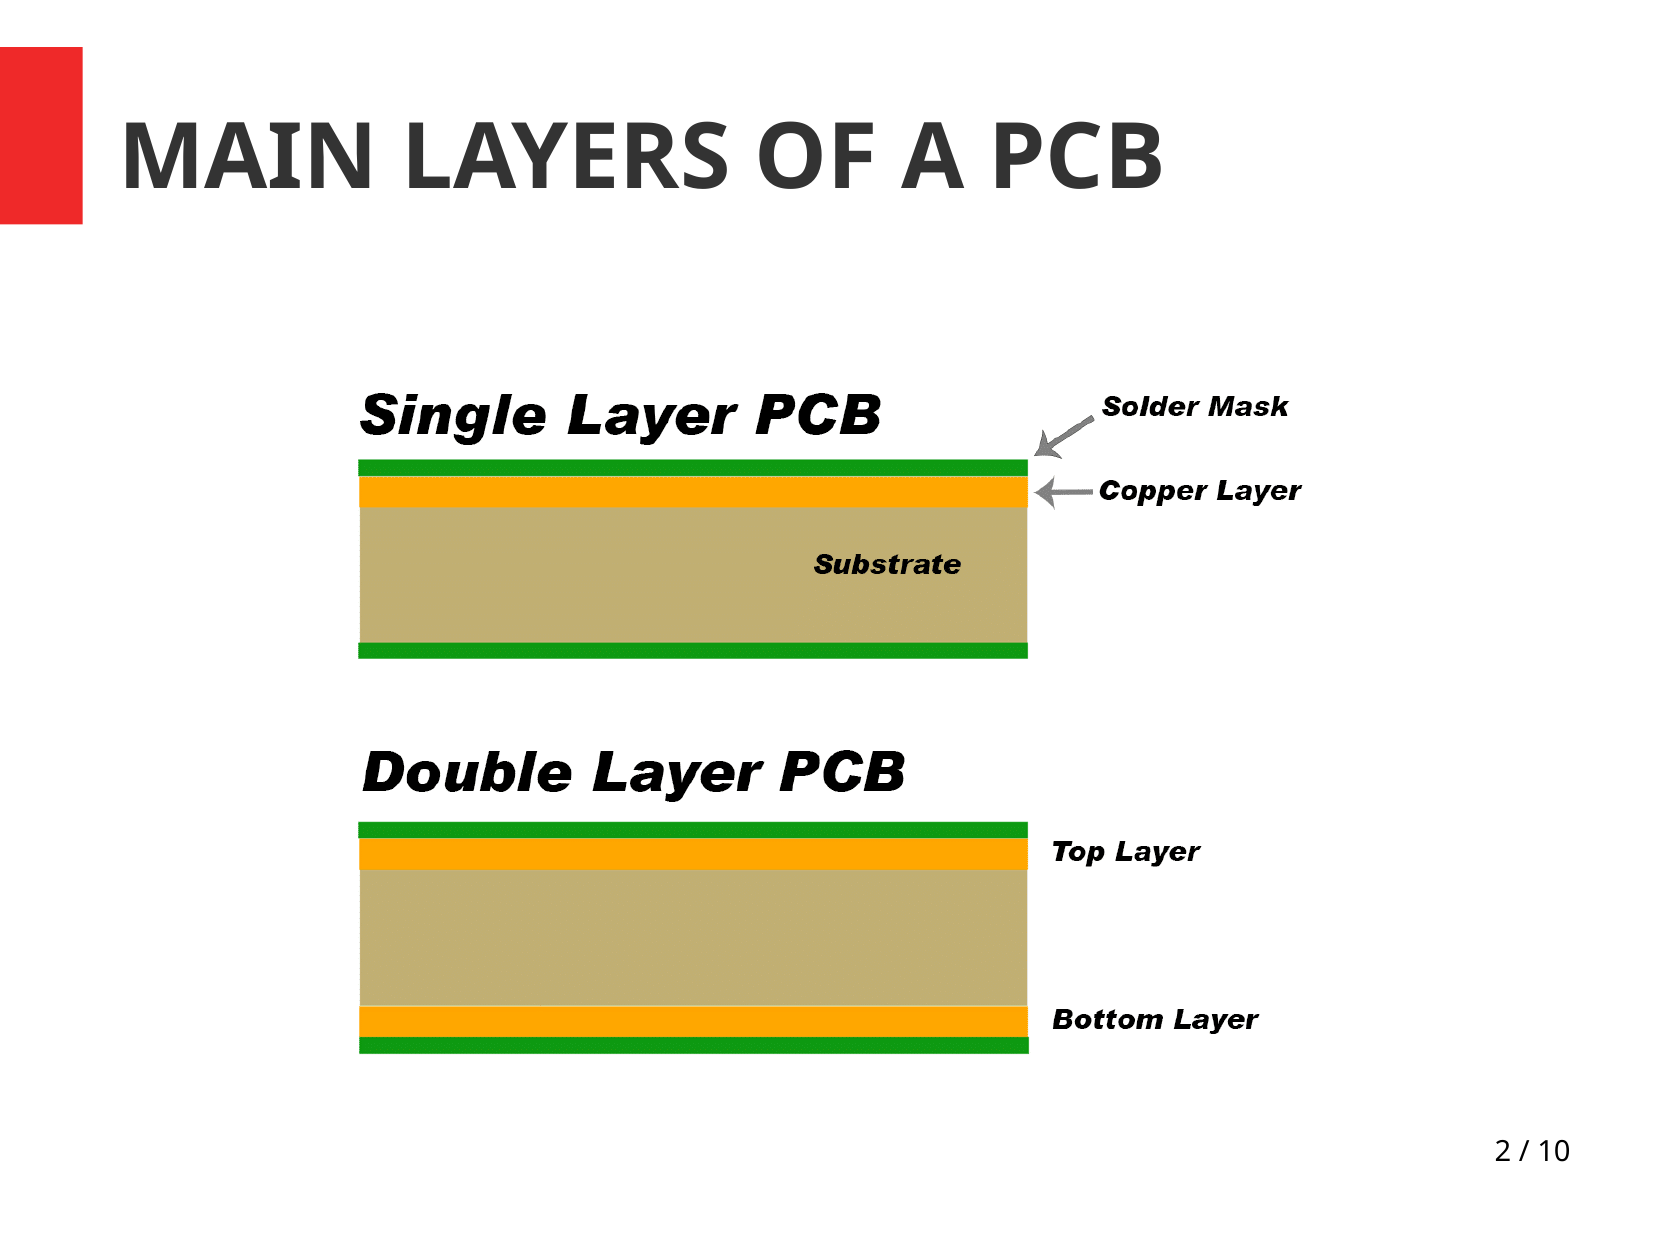

# MAIN LAYERS OF A PCB
2